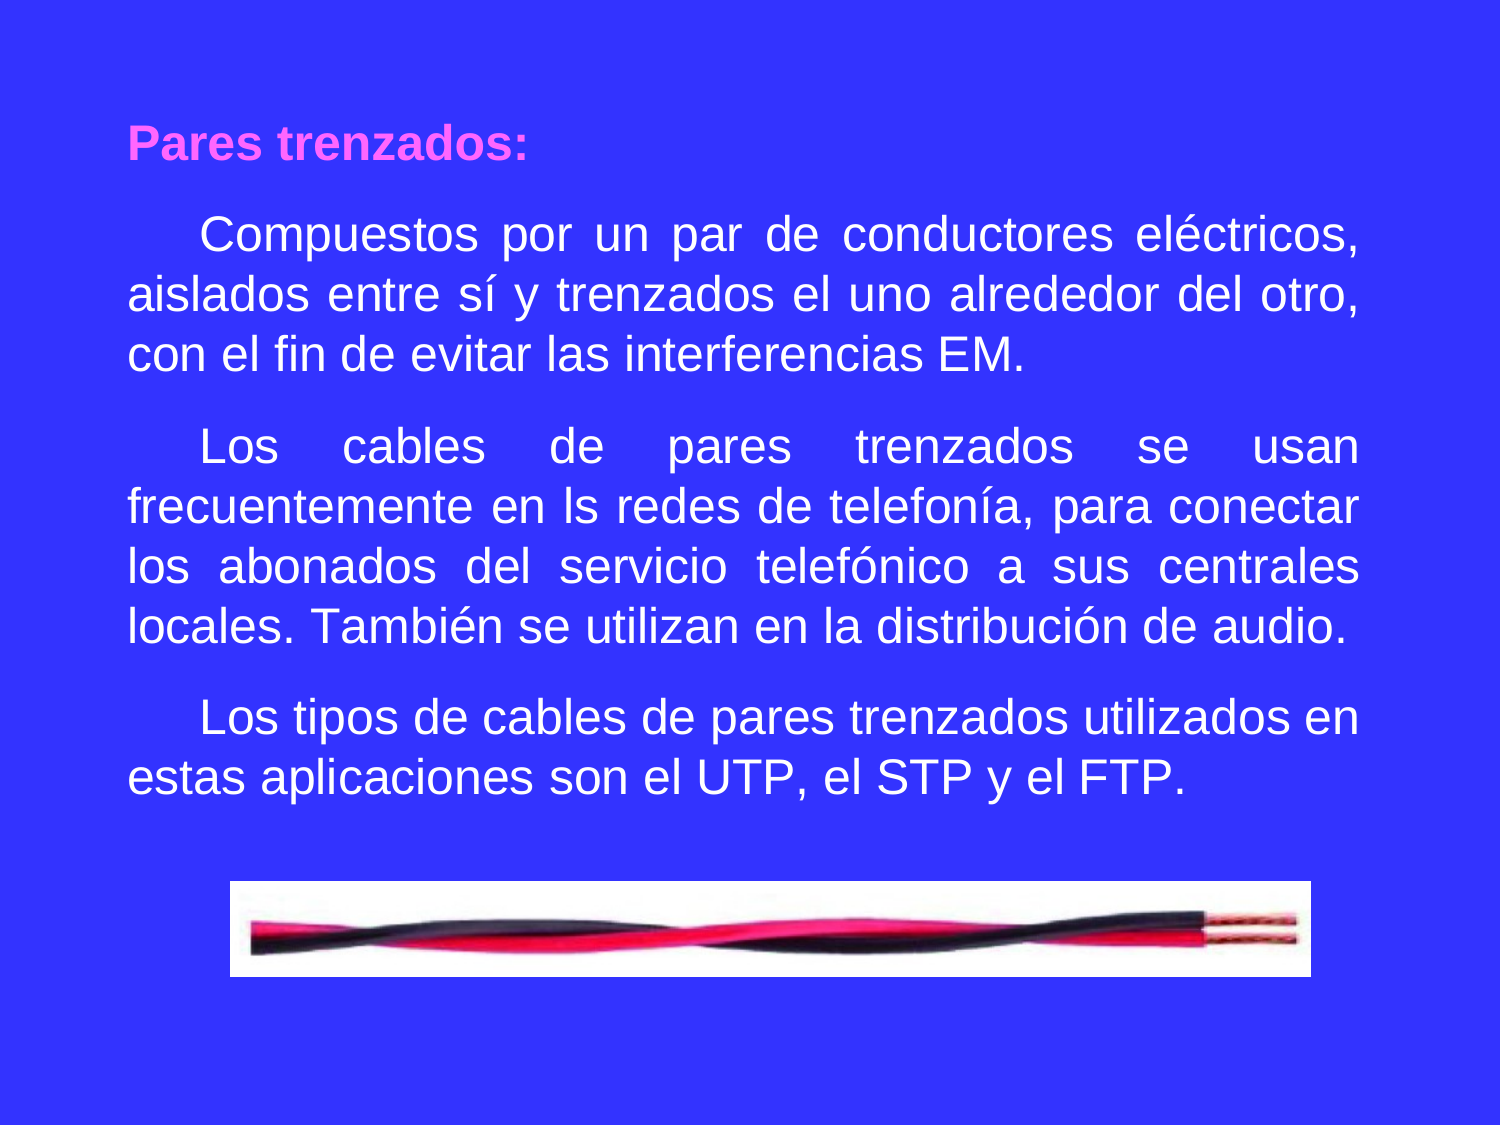

Pares trenzados:
	Compuestos por un par de conductores eléctricos, aislados entre sí y trenzados el uno alrededor del otro, con el fin de evitar las interferencias EM.
	Los cables de pares trenzados se usan frecuentemente en ls redes de telefonía, para conectar los abonados del servicio telefónico a sus centrales locales. También se utilizan en la distribución de audio.
	Los tipos de cables de pares trenzados utilizados en estas aplicaciones son el UTP, el STP y el FTP.